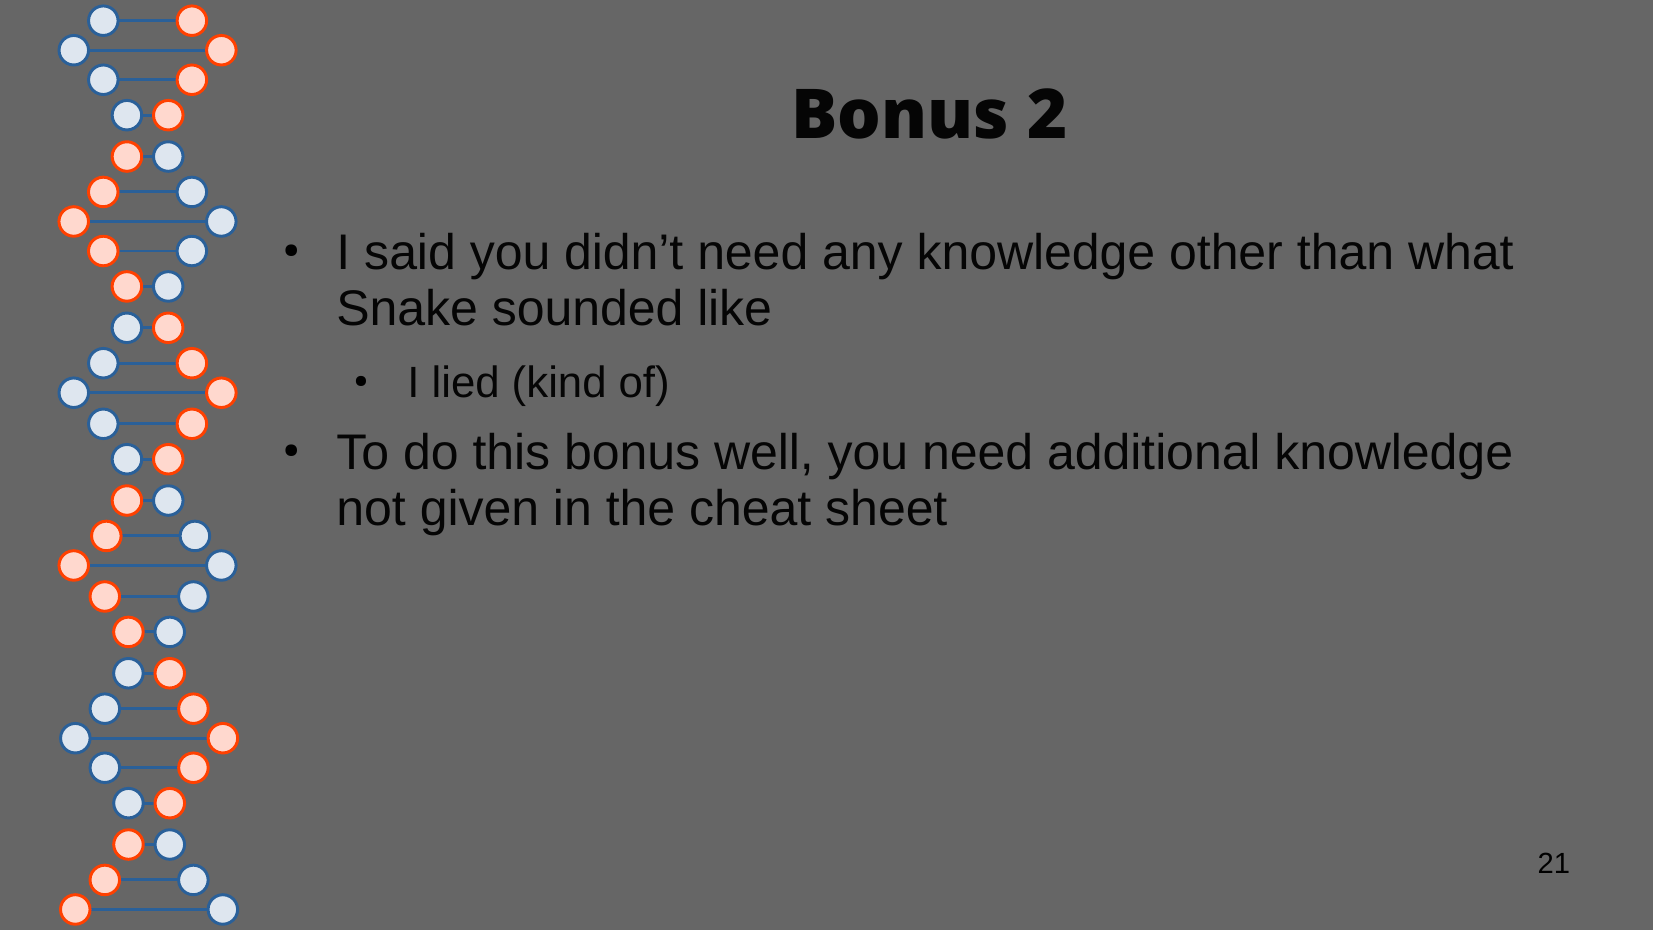

# Bonus 2
I said you didn’t need any knowledge other than what Snake sounded like
I lied (kind of)
To do this bonus well, you need additional knowledge not given in the cheat sheet
21